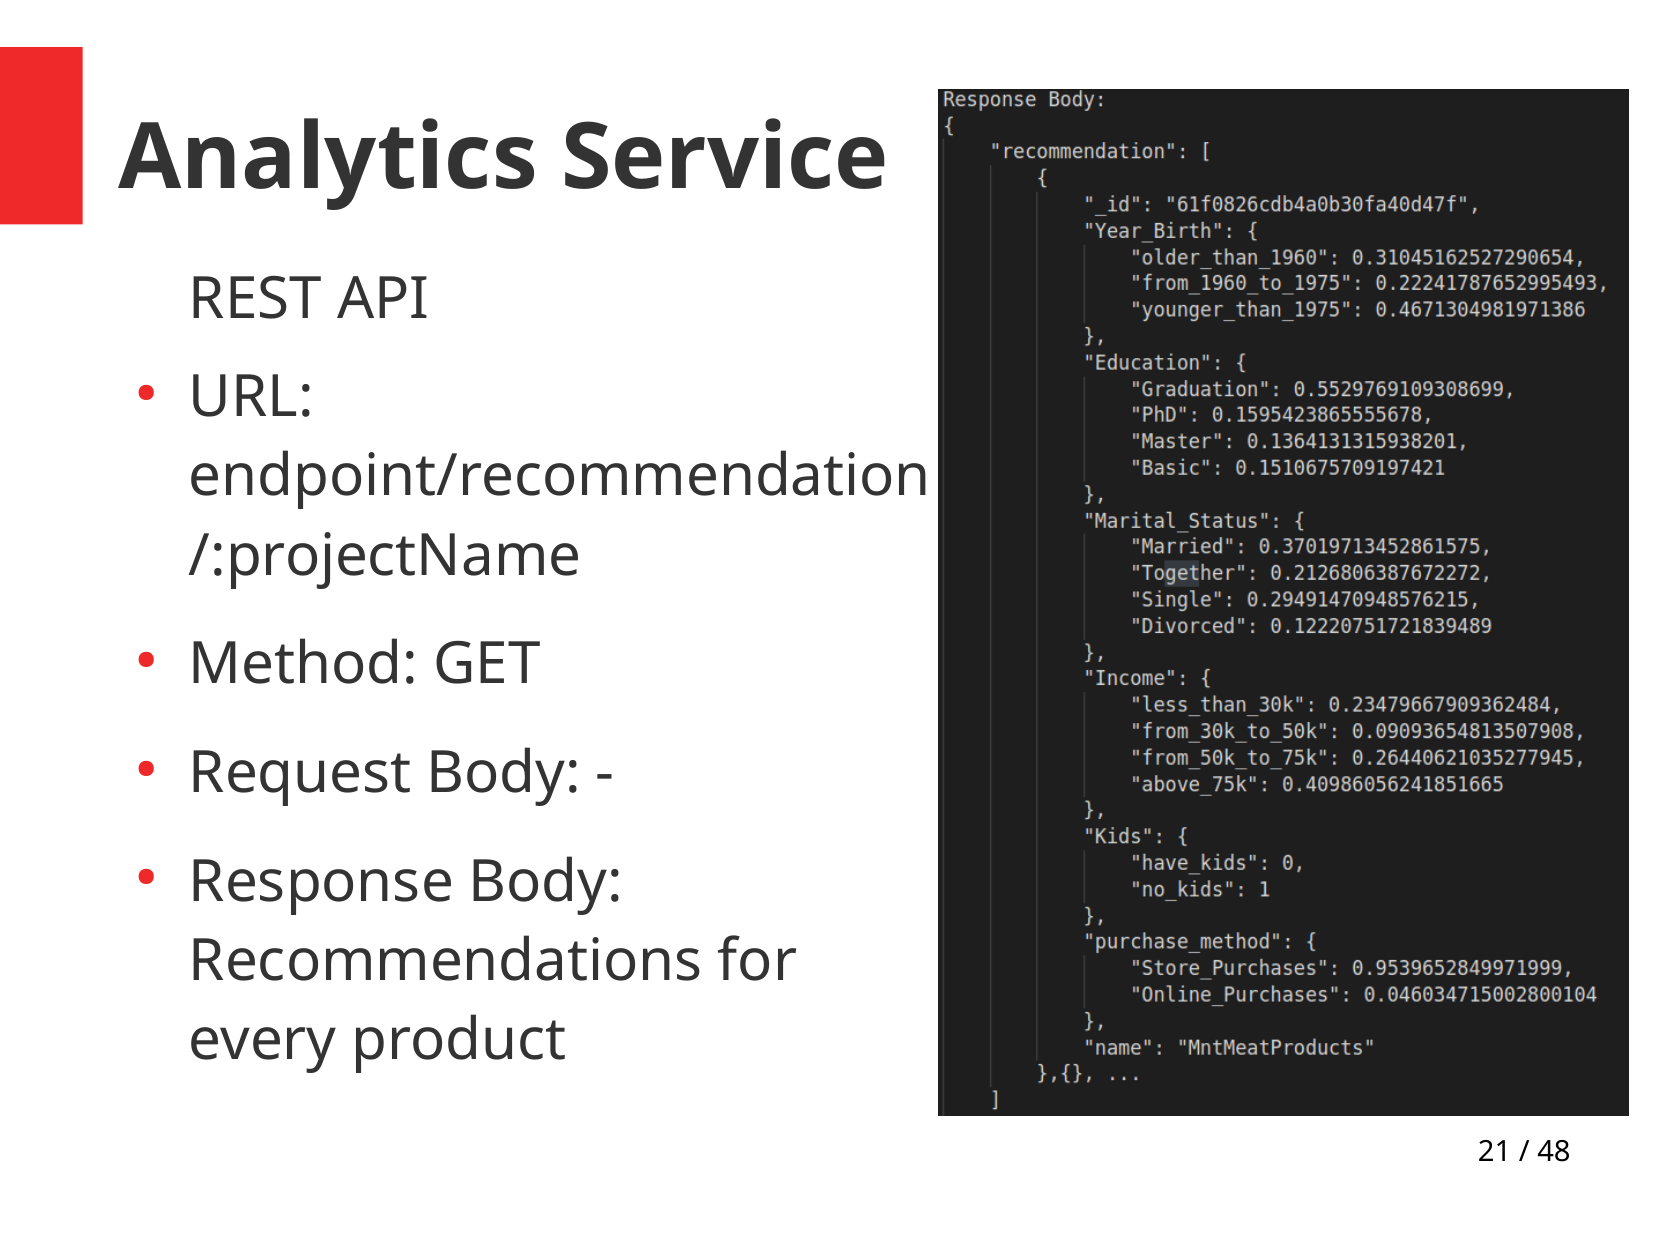

# Analytics Service
REST API
URL: endpoint/recommendation/:projectName
Method: GET
Request Body: -
Response Body: Recommendations for every product
21